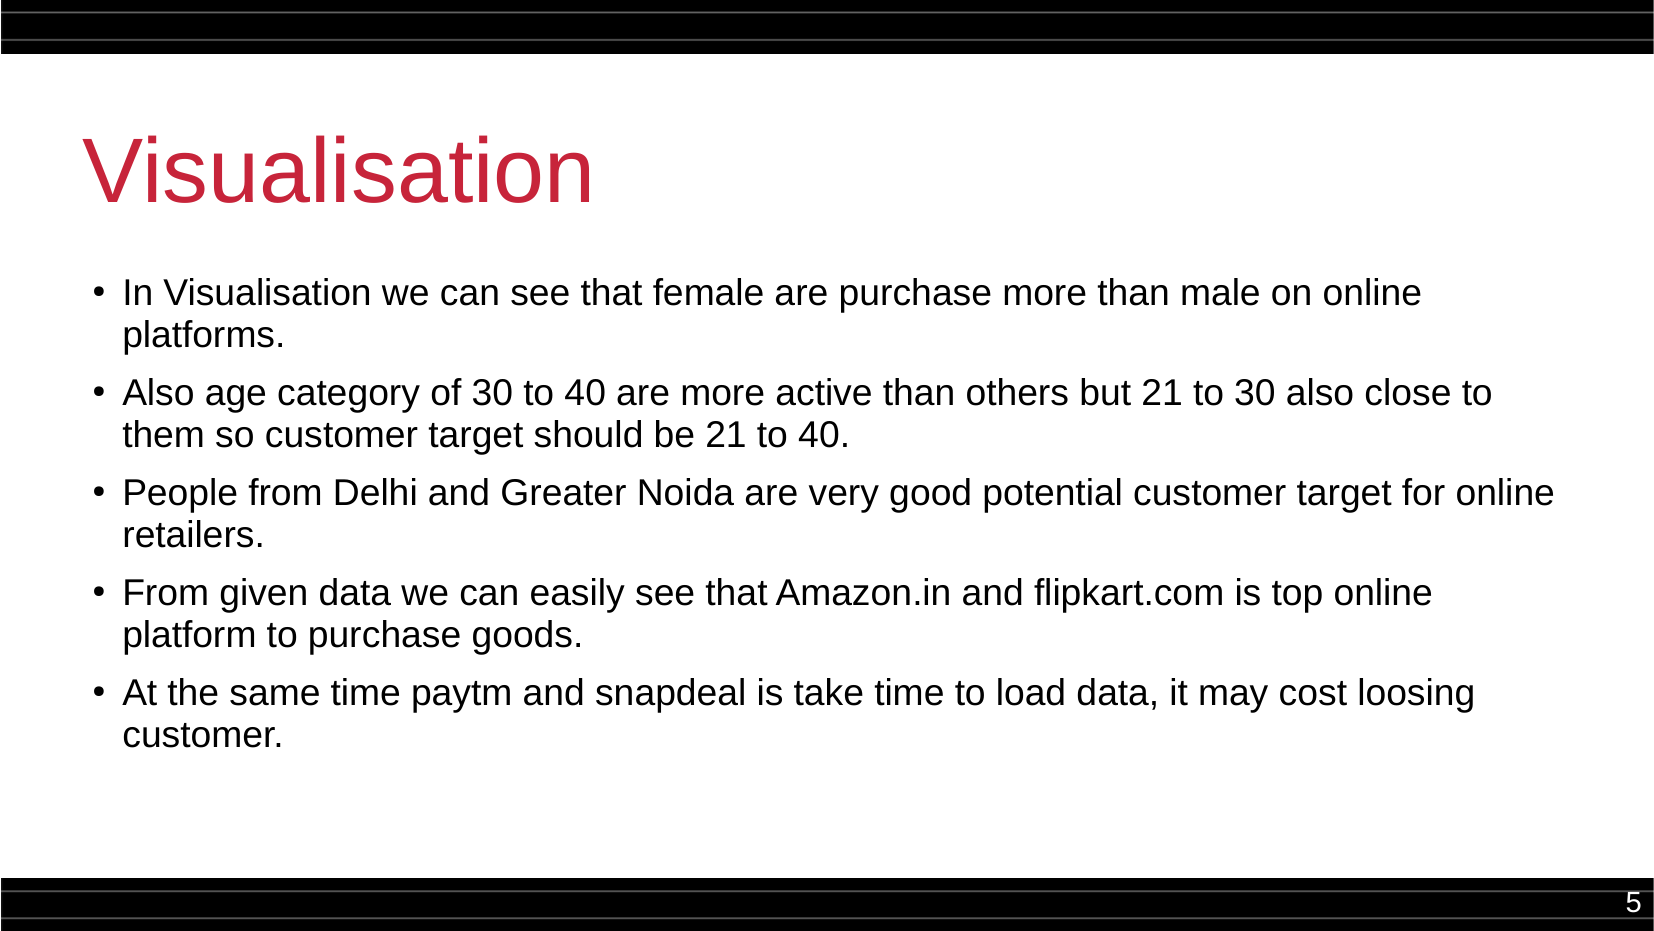

# Visualisation
In Visualisation we can see that female are purchase more than male on online platforms.
Also age category of 30 to 40 are more active than others but 21 to 30 also close to them so customer target should be 21 to 40.
People from Delhi and Greater Noida are very good potential customer target for online retailers.
From given data we can easily see that Amazon.in and flipkart.com is top online platform to purchase goods.
At the same time paytm and snapdeal is take time to load data, it may cost loosing customer.